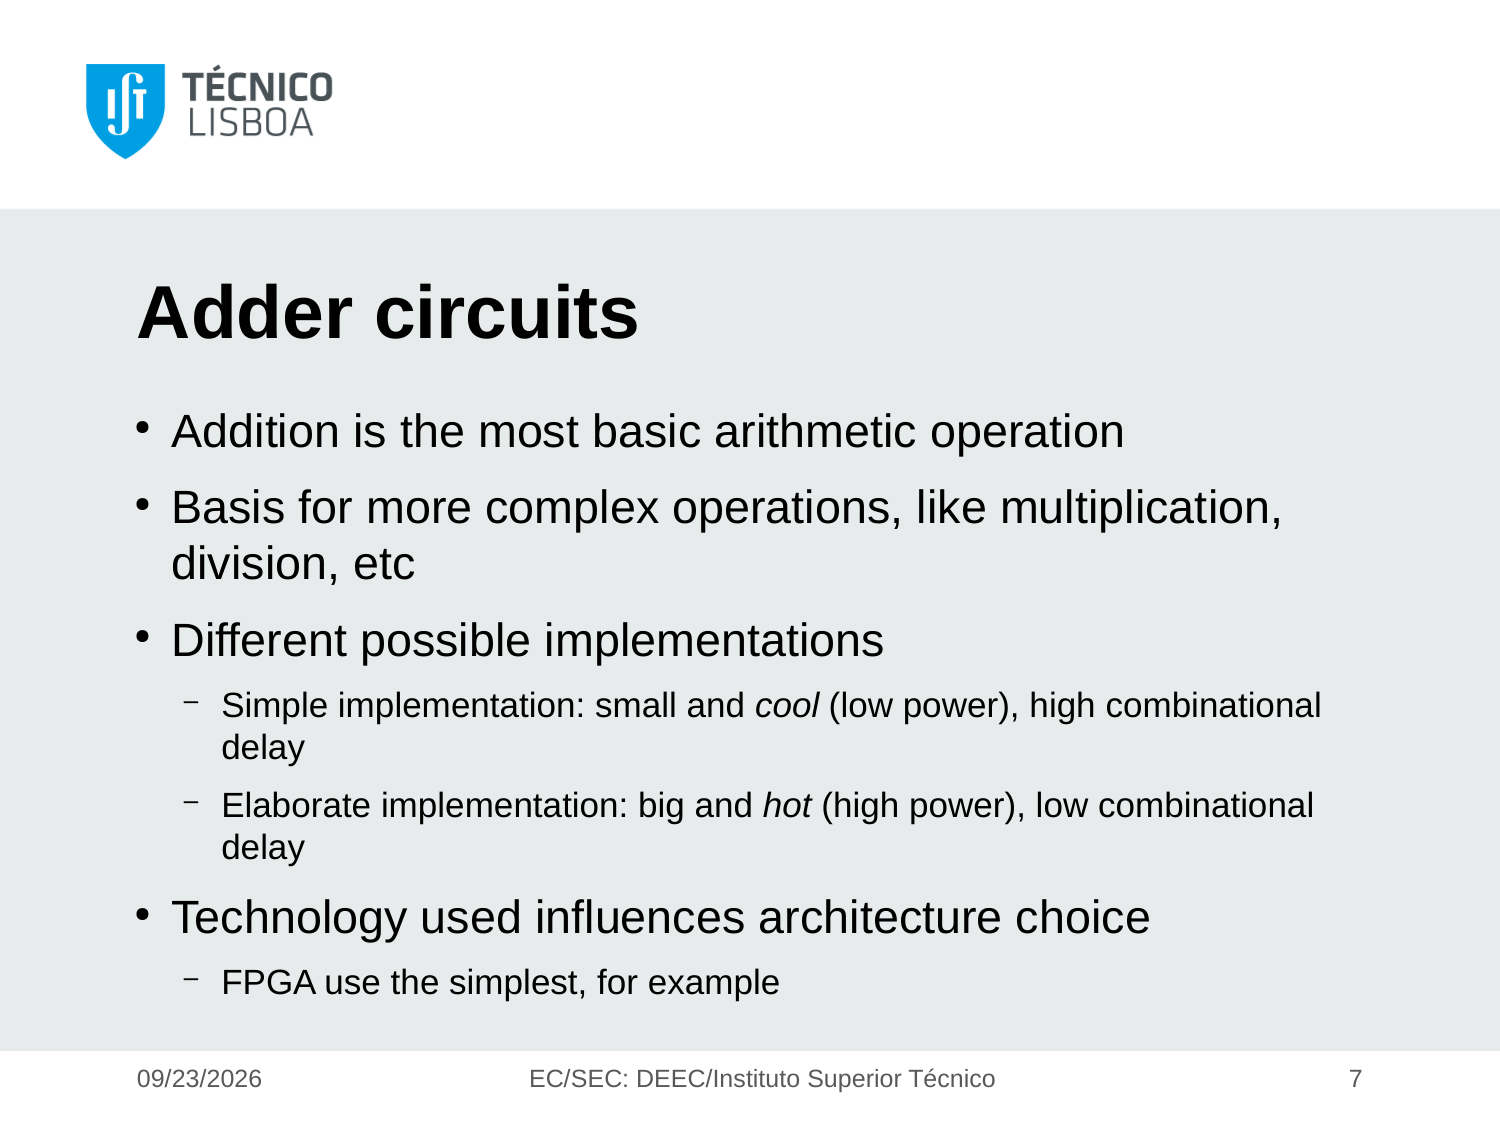

# Adder circuits
Addition is the most basic arithmetic operation
Basis for more complex operations, like multiplication, division, etc
Different possible implementations
Simple implementation: small and cool (low power), high combinational delay
Elaborate implementation: big and hot (high power), low combinational delay
Technology used influences architecture choice
FPGA use the simplest, for example
EC/SEC: DEEC/Instituto Superior Técnico